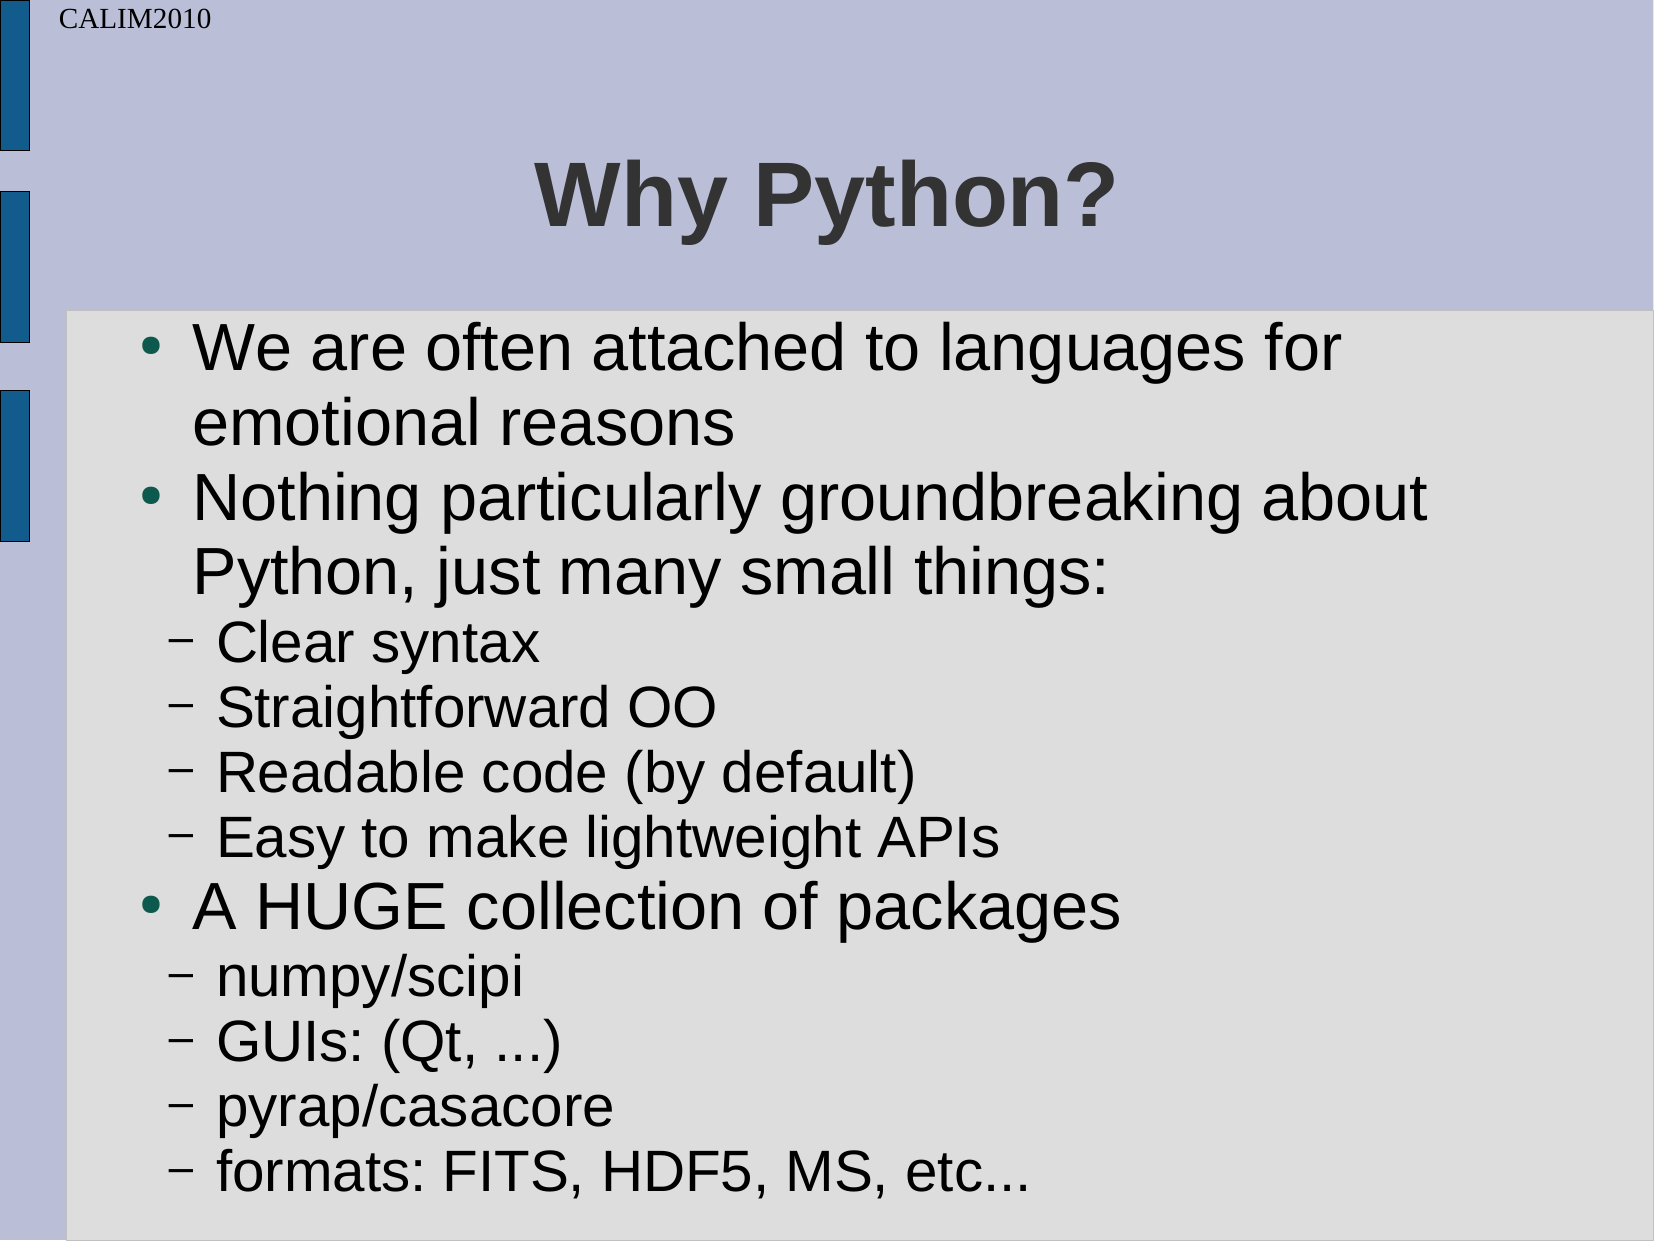

CALIM2010
# Why Python?
We are often attached to languages for emotional reasons
Nothing particularly groundbreaking about Python, just many small things:
Clear syntax
Straightforward OO
Readable code (by default)
Easy to make lightweight APIs
A HUGE collection of packages
numpy/scipi
GUIs: (Qt, ...)
pyrap/casacore
formats: FITS, HDF5, MS, etc...